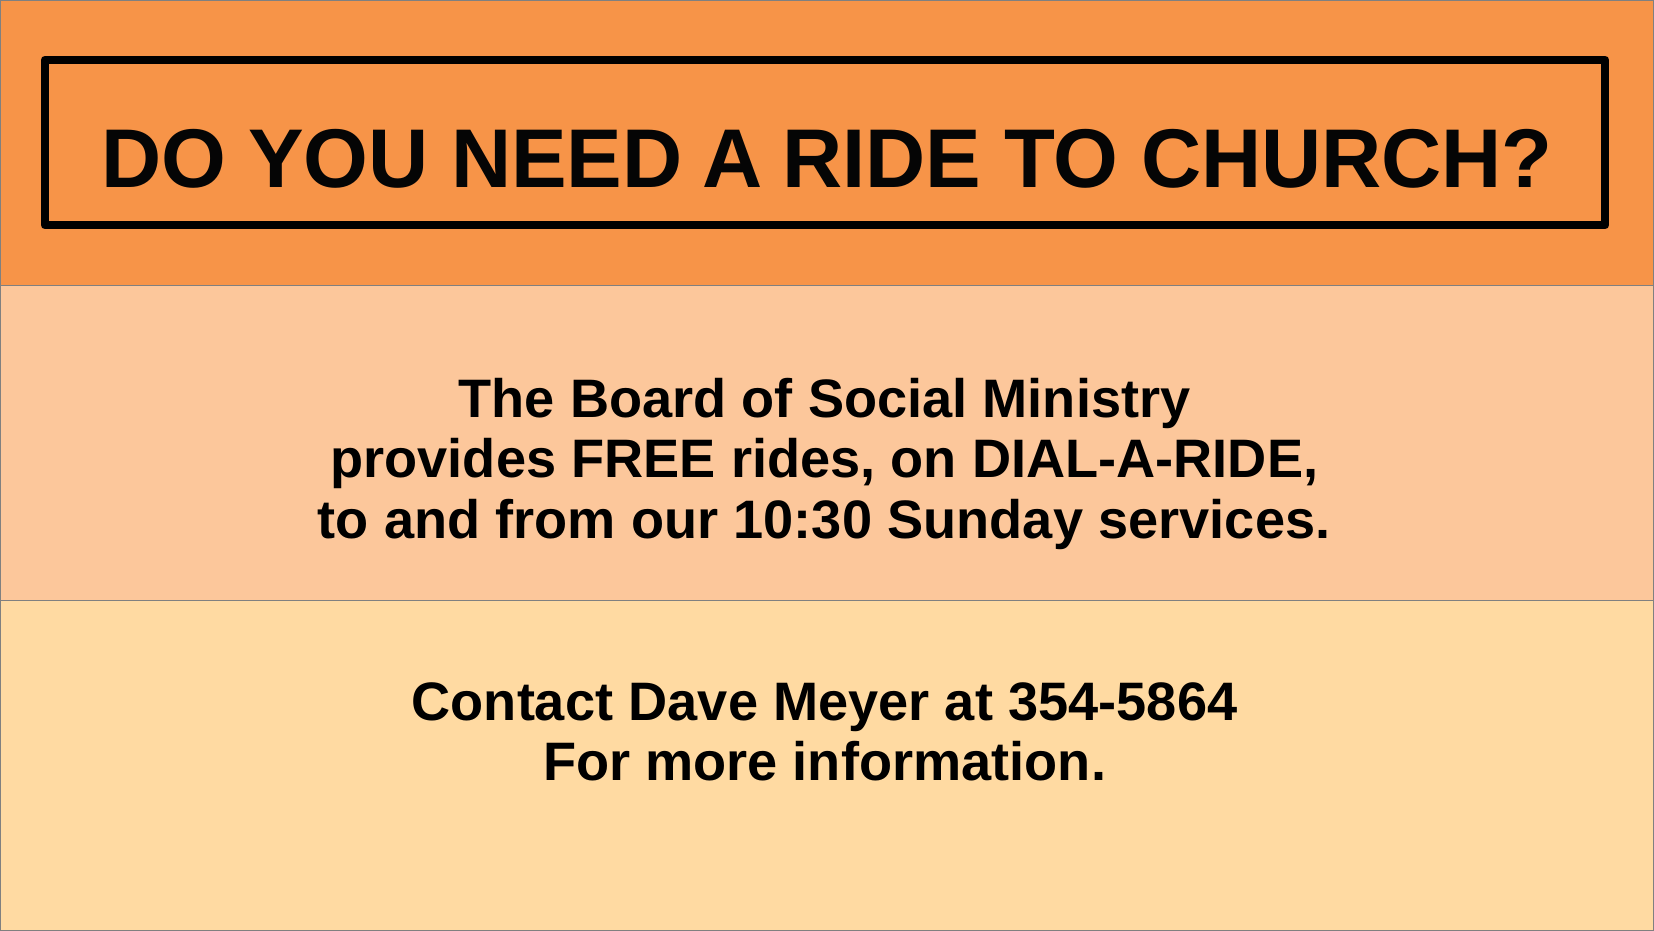

# DO YOU NEED A RIDE TO CHURCH?
The Board of Social Ministry
provides FREE rides, on DIAL-A-RIDE,
to and from our 10:30 Sunday services.
Contact Dave Meyer at 354-5864
For more information.
6